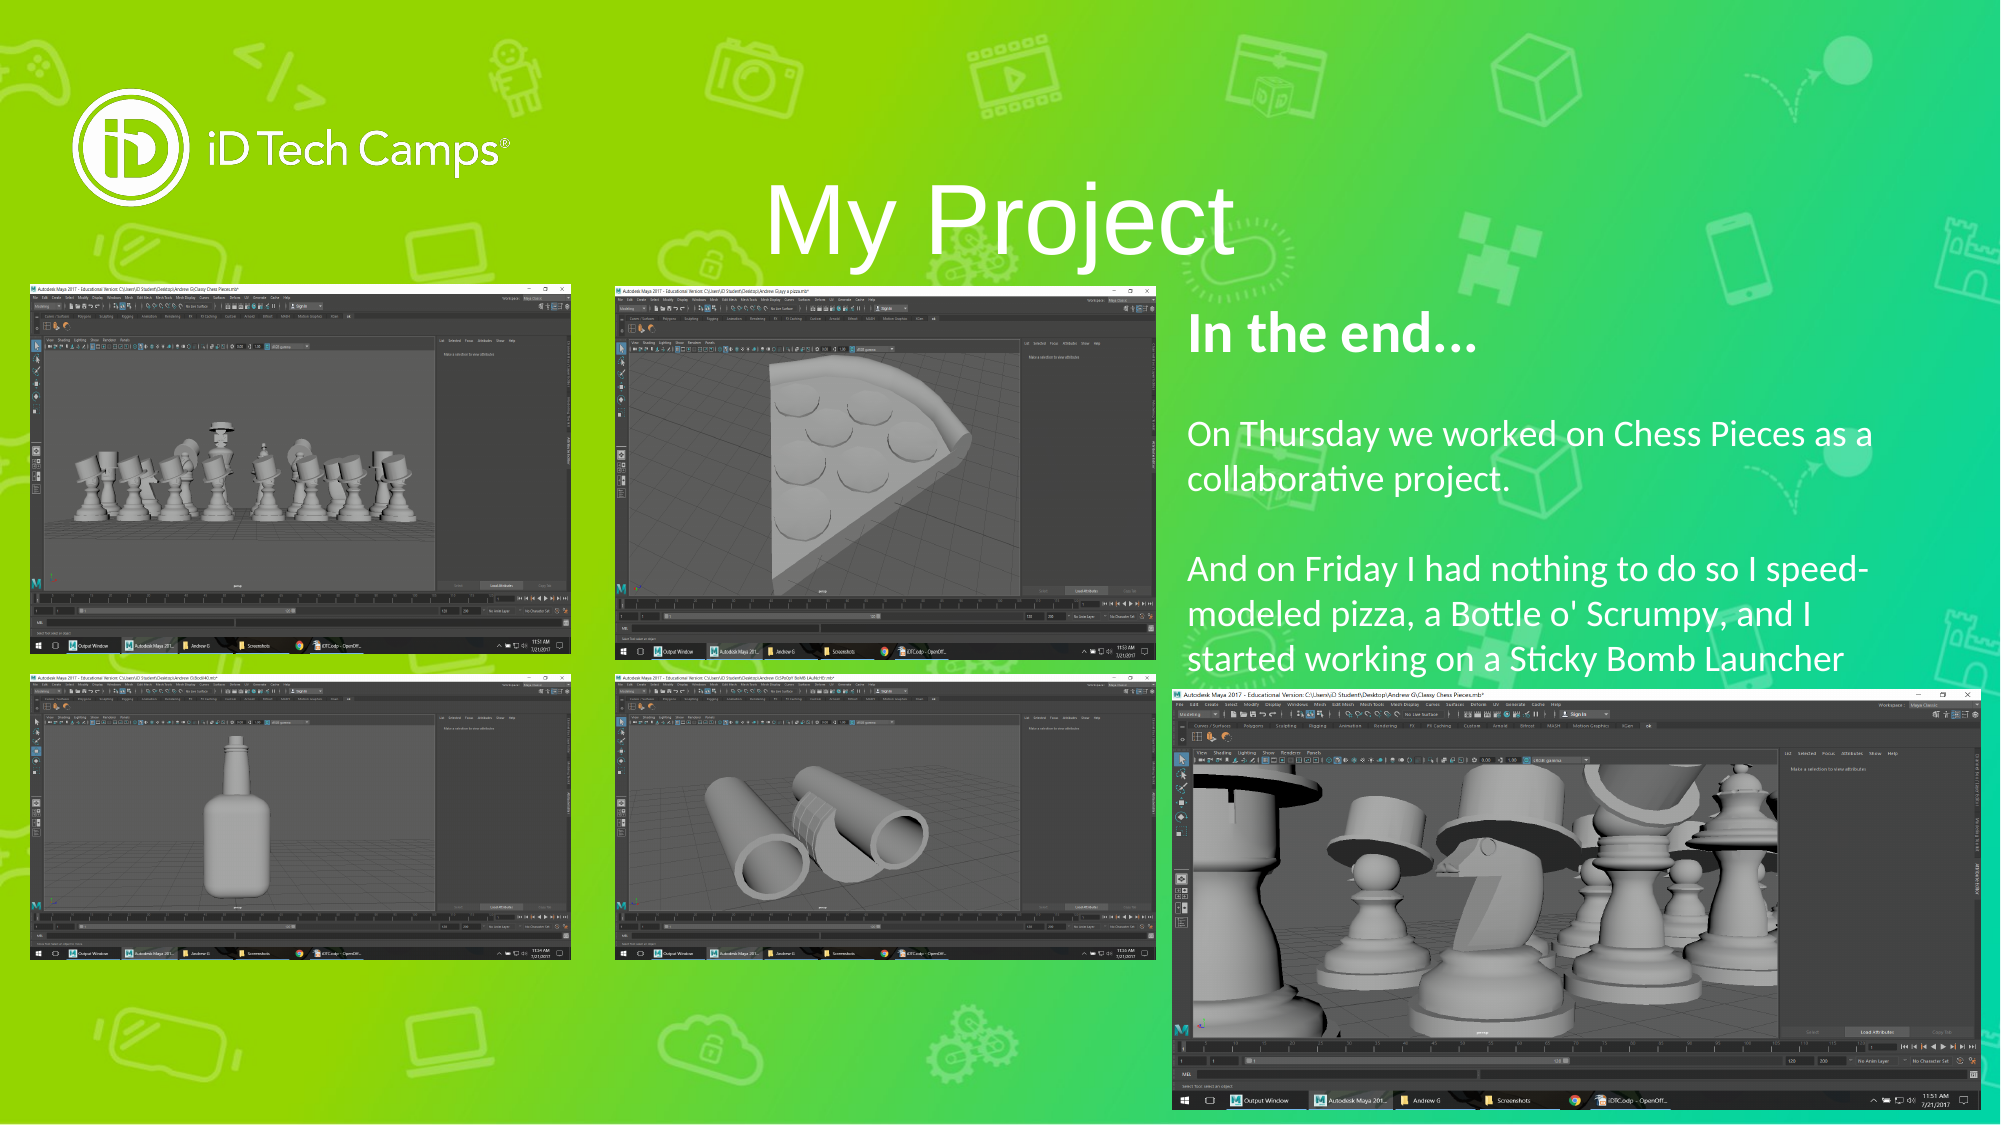

My Project
In the end...
On Thursday we worked on Chess Pieces as a collaborative project.
And on Friday I had nothing to do so I speed-modeled pizza, a Bottle o' Scrumpy, and I started working on a Sticky Bomb Launcher